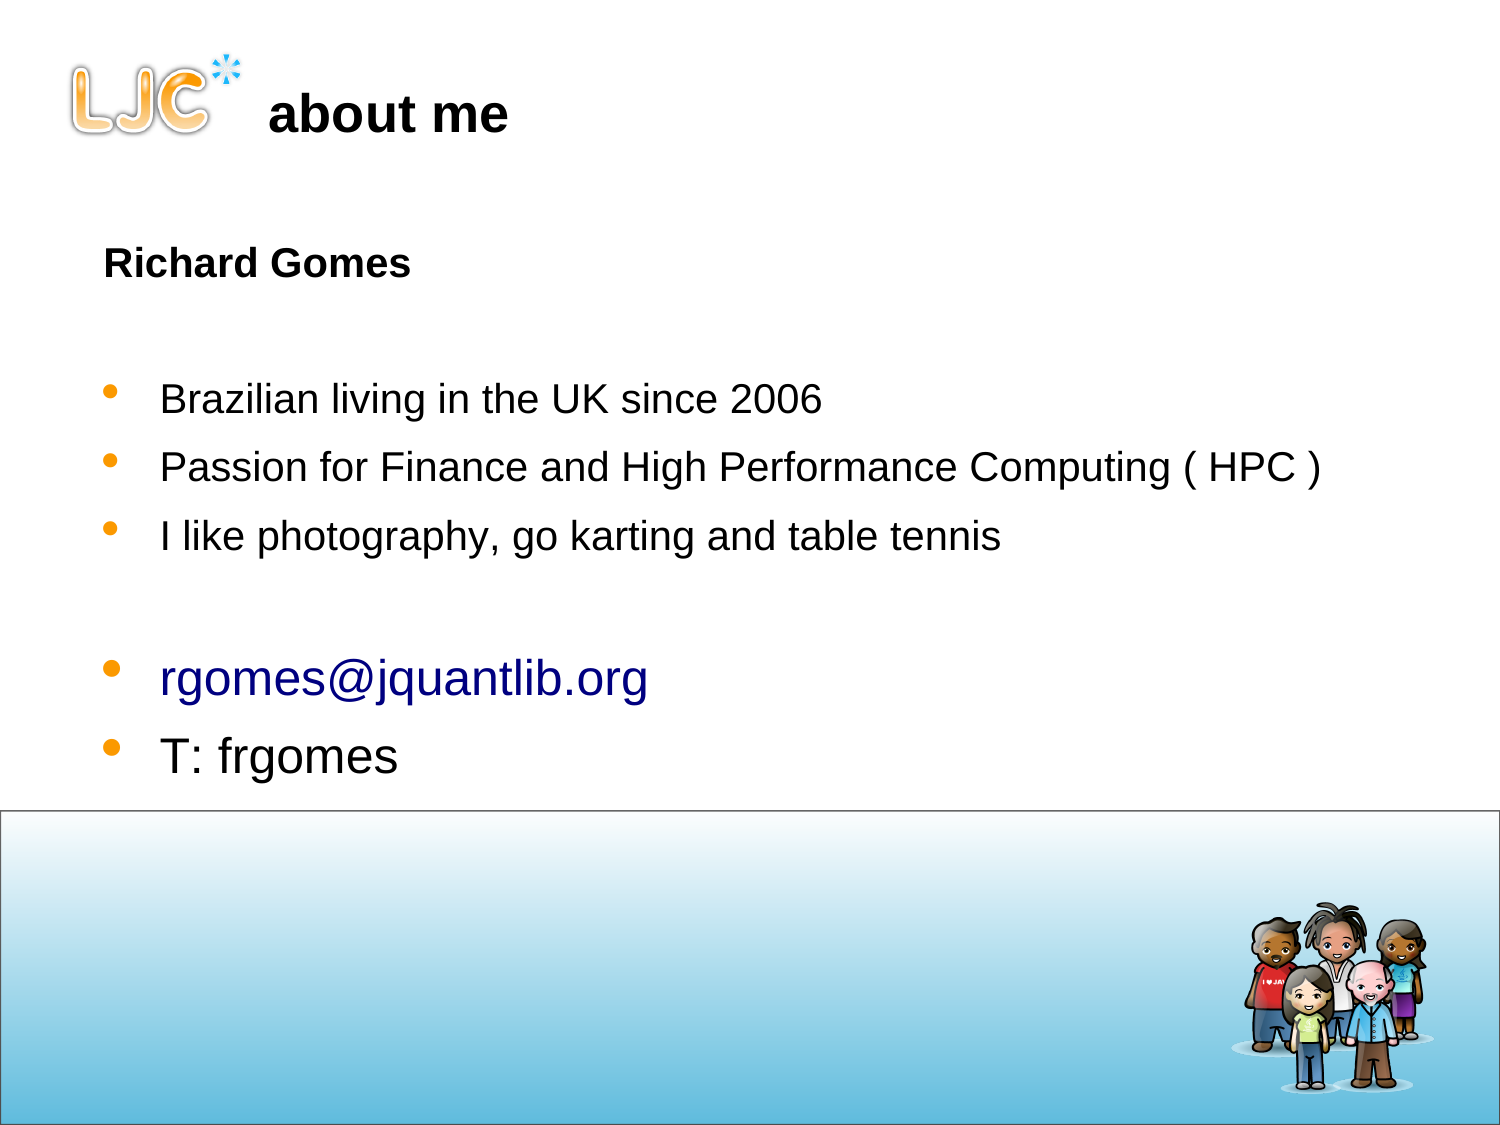

# about me
Richard Gomes
Brazilian living in the UK since 2006
Passion for Finance and High Performance Computing ( HPC )
I like photography, go karting and table tennis
rgomes@jquantlib.org
T: frgomes